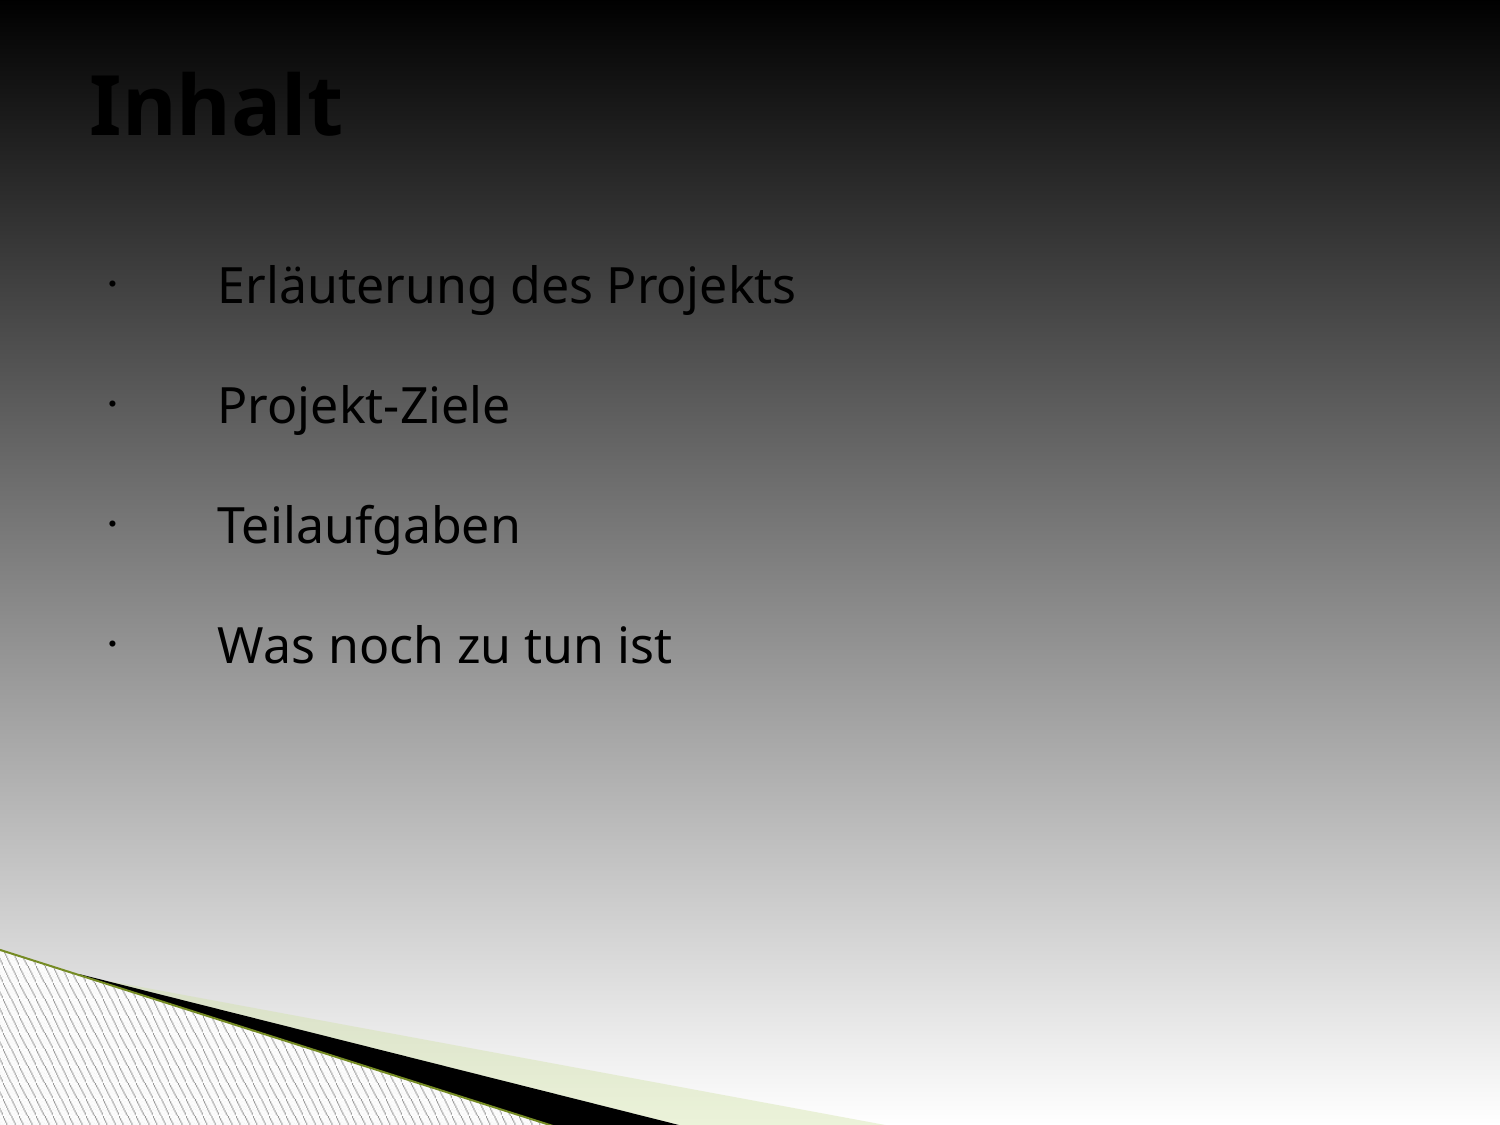

# Inhalt
	Erläuterung des Projekts
	Projekt-Ziele
	Teilaufgaben
	Was noch zu tun ist